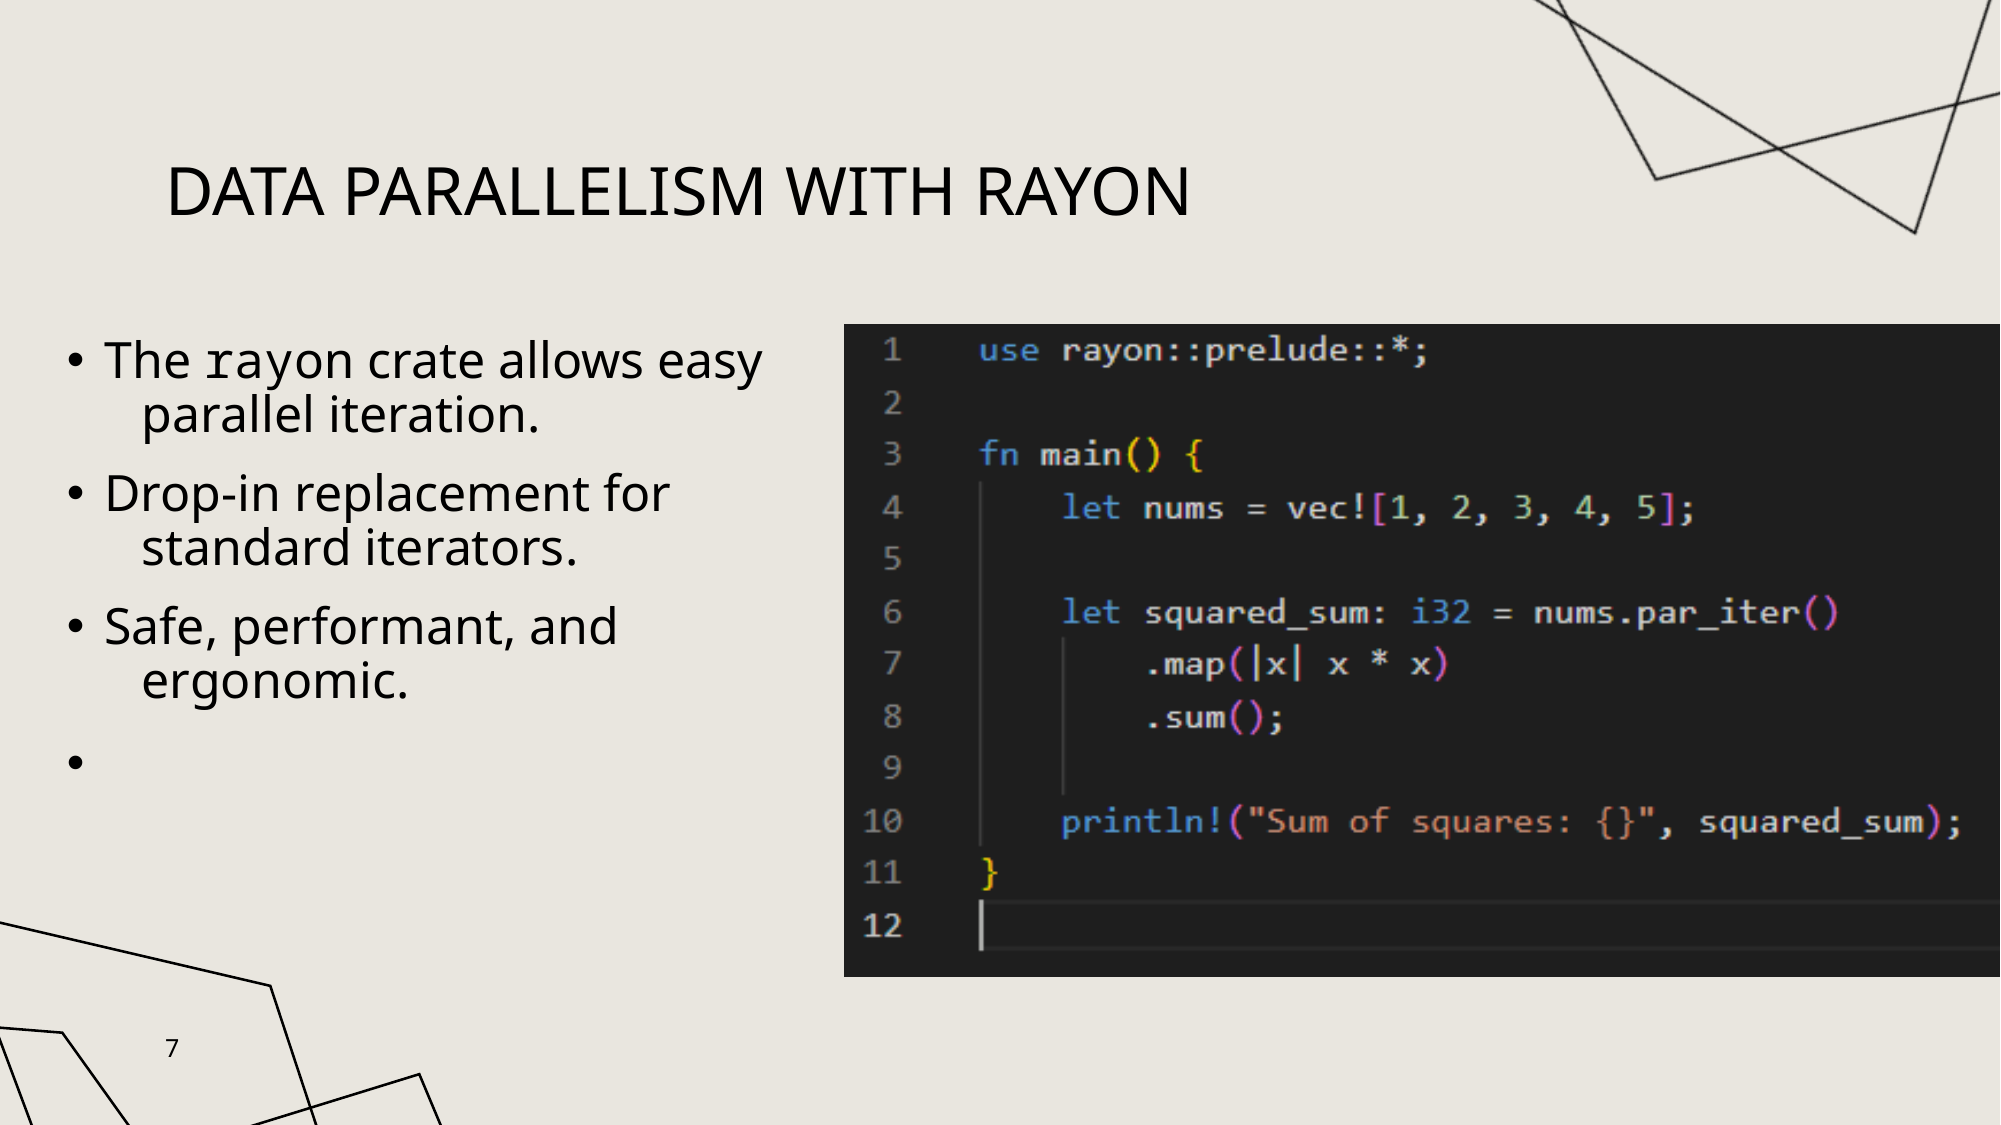

# Data Parallelism with Rayon
The rayon crate allows easy parallel iteration.
Drop-in replacement for standard iterators.
Safe, performant, and ergonomic.